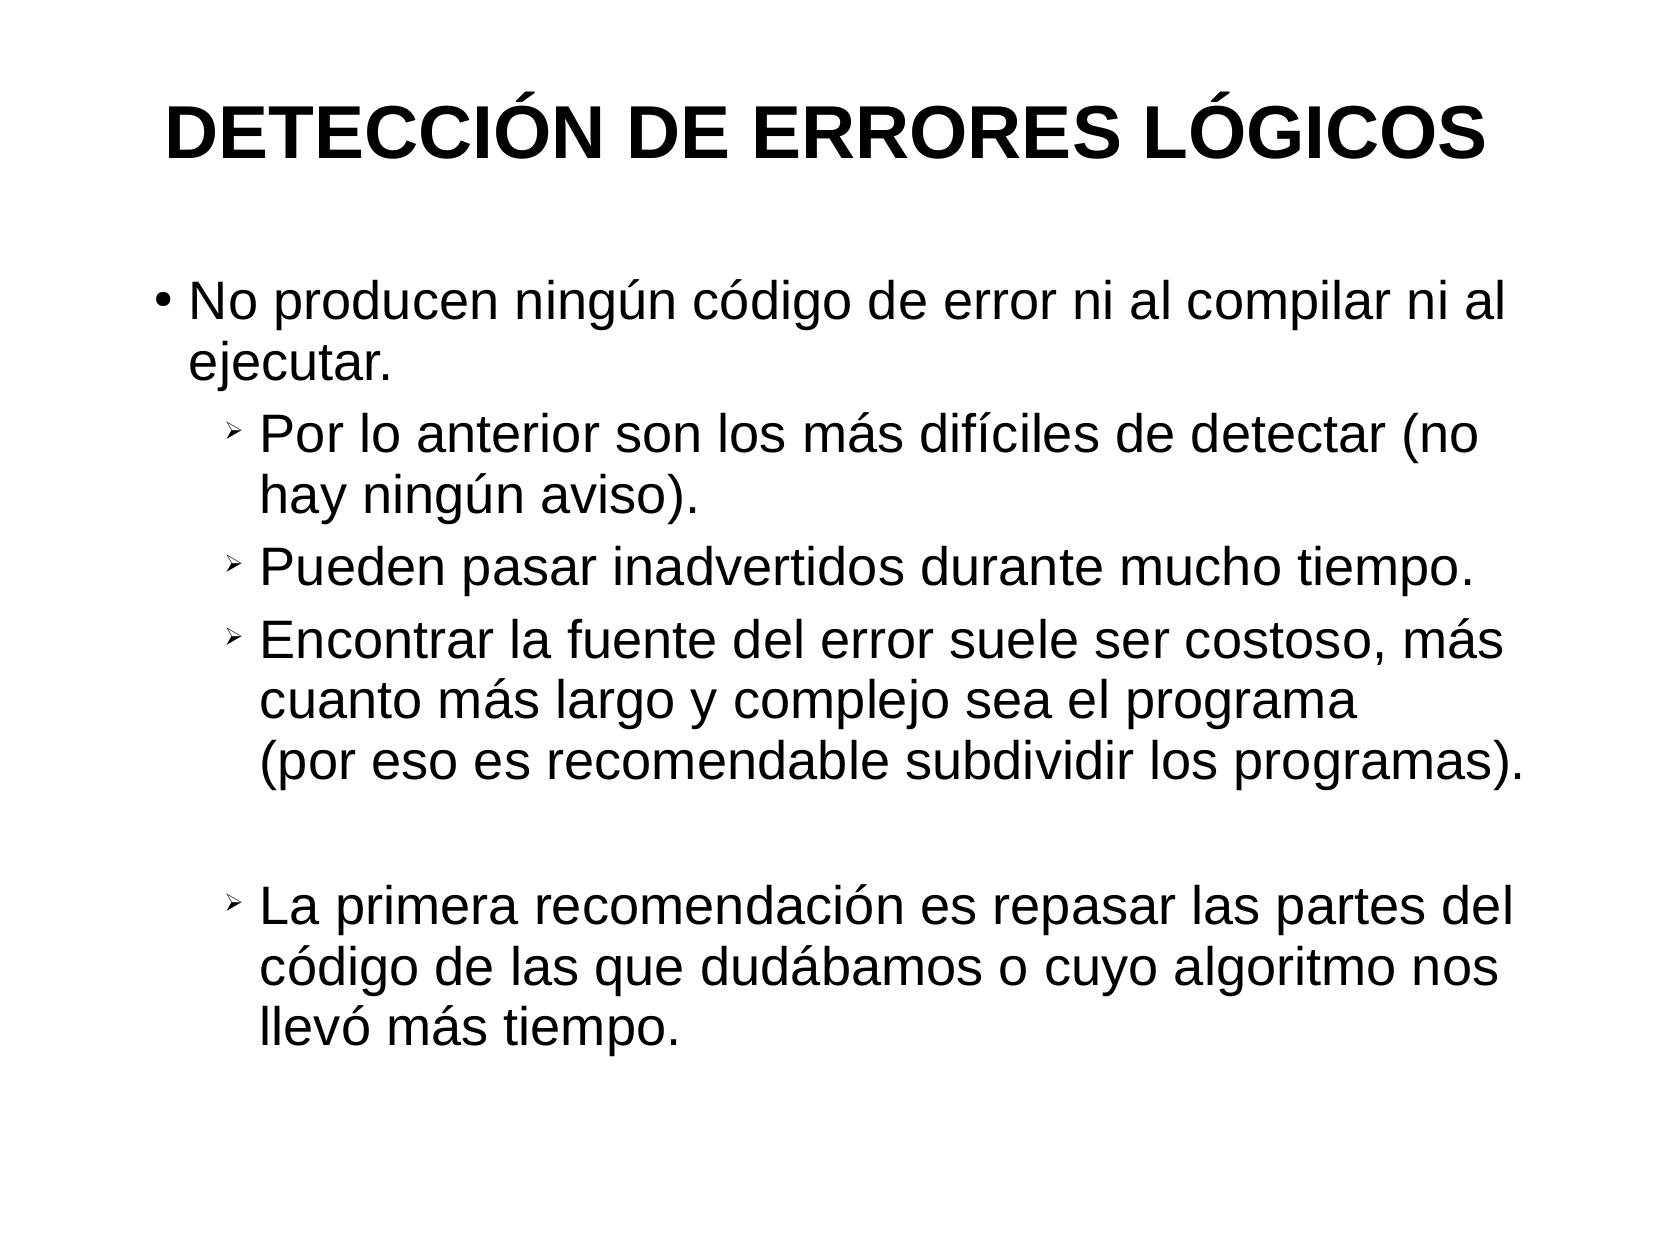

# DETECCIÓN DE ERRORES LÓGICOS
No producen ningún código de error ni al compilar ni al ejecutar.
Por lo anterior son los más difíciles de detectar (no hay ningún aviso).
Pueden pasar inadvertidos durante mucho tiempo.
Encontrar la fuente del error suele ser costoso, más cuanto más largo y complejo sea el programa
(por eso es recomendable subdividir los programas).
La primera recomendación es repasar las partes del código de las que dudábamos o cuyo algoritmo nos llevó más tiempo.